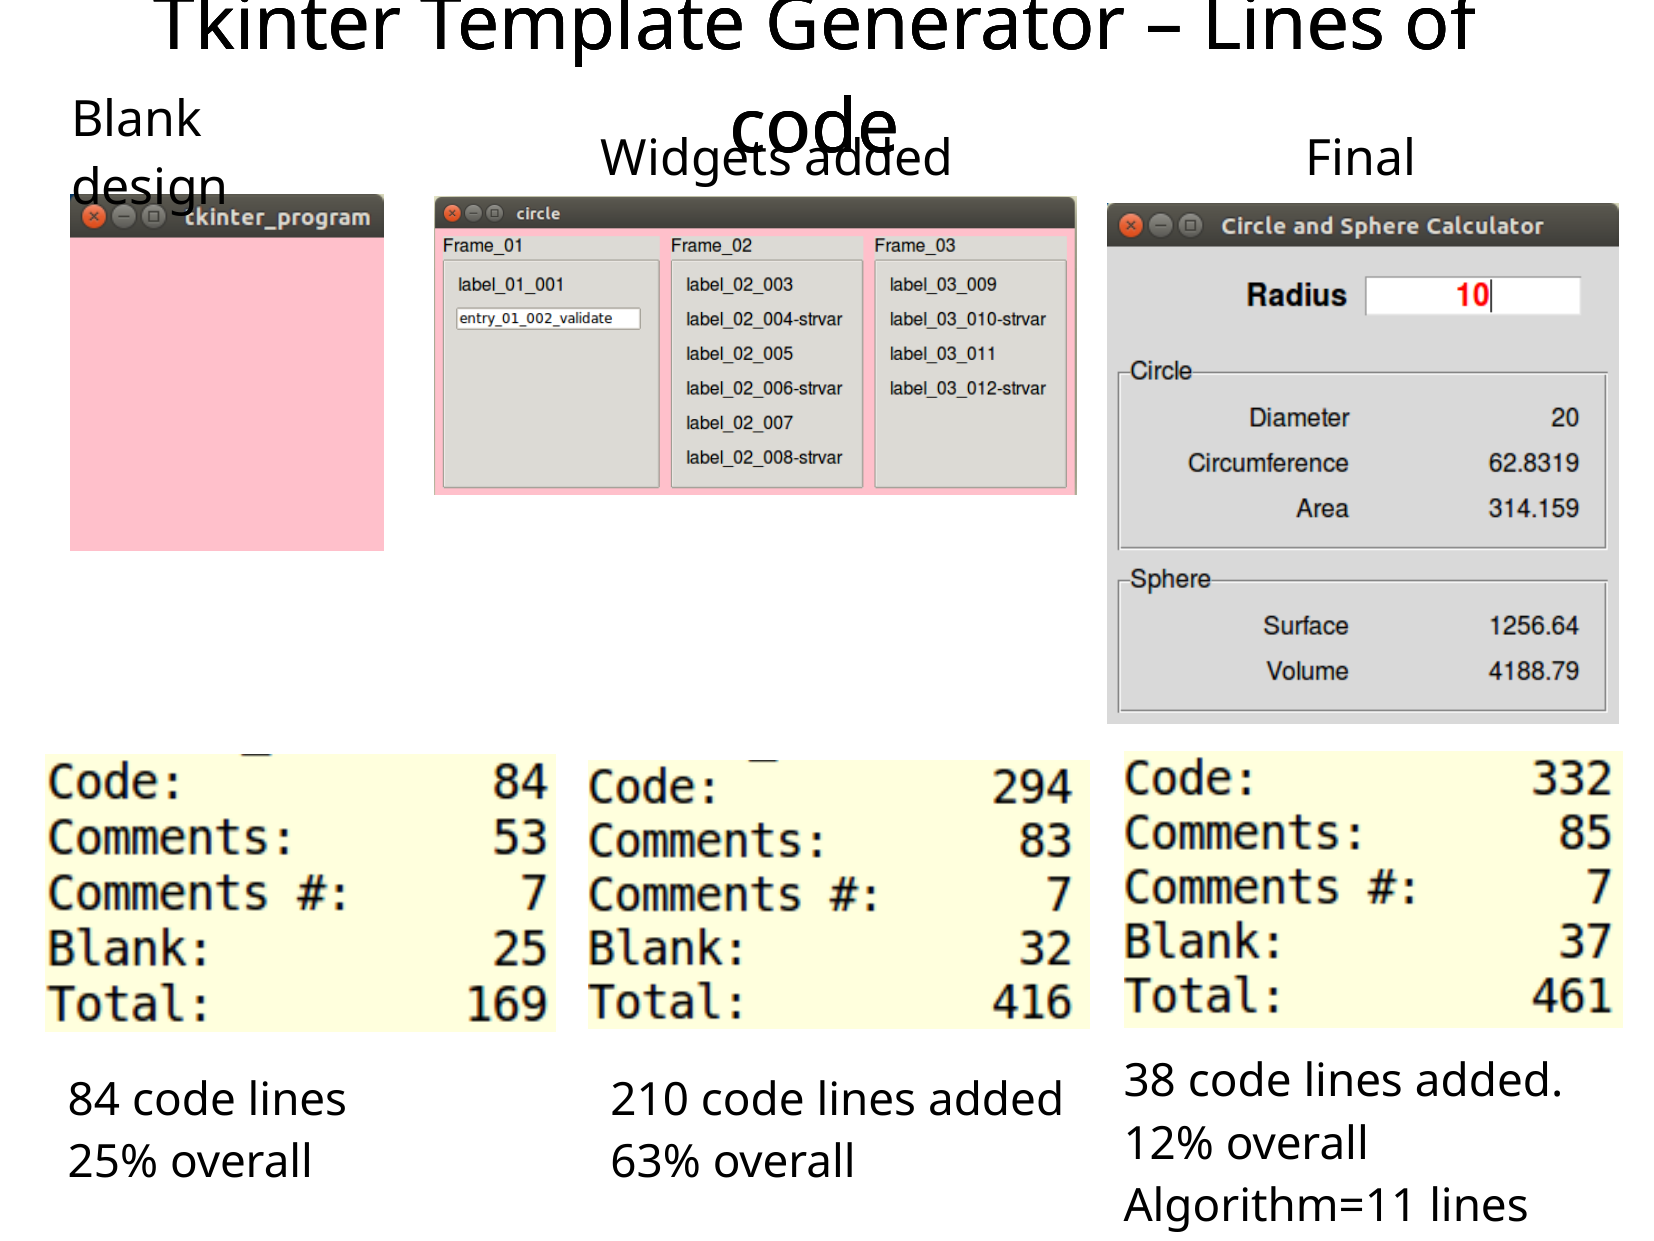

# Tkinter Template Generator – Lines of code
Tkinter Template Generator – Lines of code
Tkinter Template Generator – Lines of code
Blank design
Widgets added
Final
38 code lines added.
12% overall
Algorithm=11 lines
210 code lines added
63% overall
84 code lines
25% overall